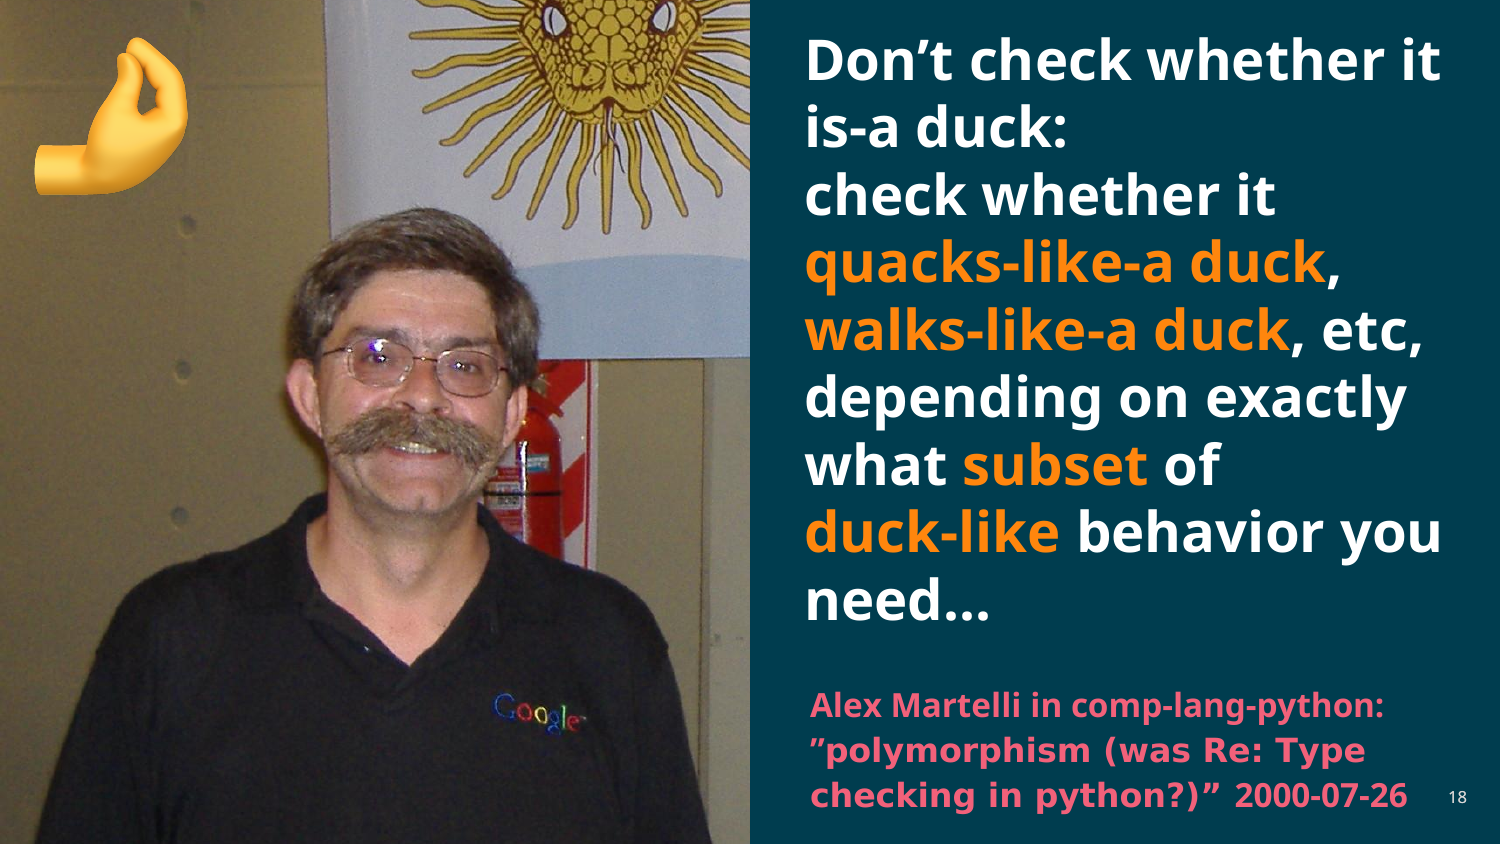

Don’t check whether it
is-a duck:
check whether it
quacks-like-a duck,
walks-like-a duck, etc,
depending on exactly
what subset of
duck-like behavior you
need...
Alex Martelli in comp-lang-python:
”polymorphism (was Re: Type
checking in python?)” 2000-07-26
18
18